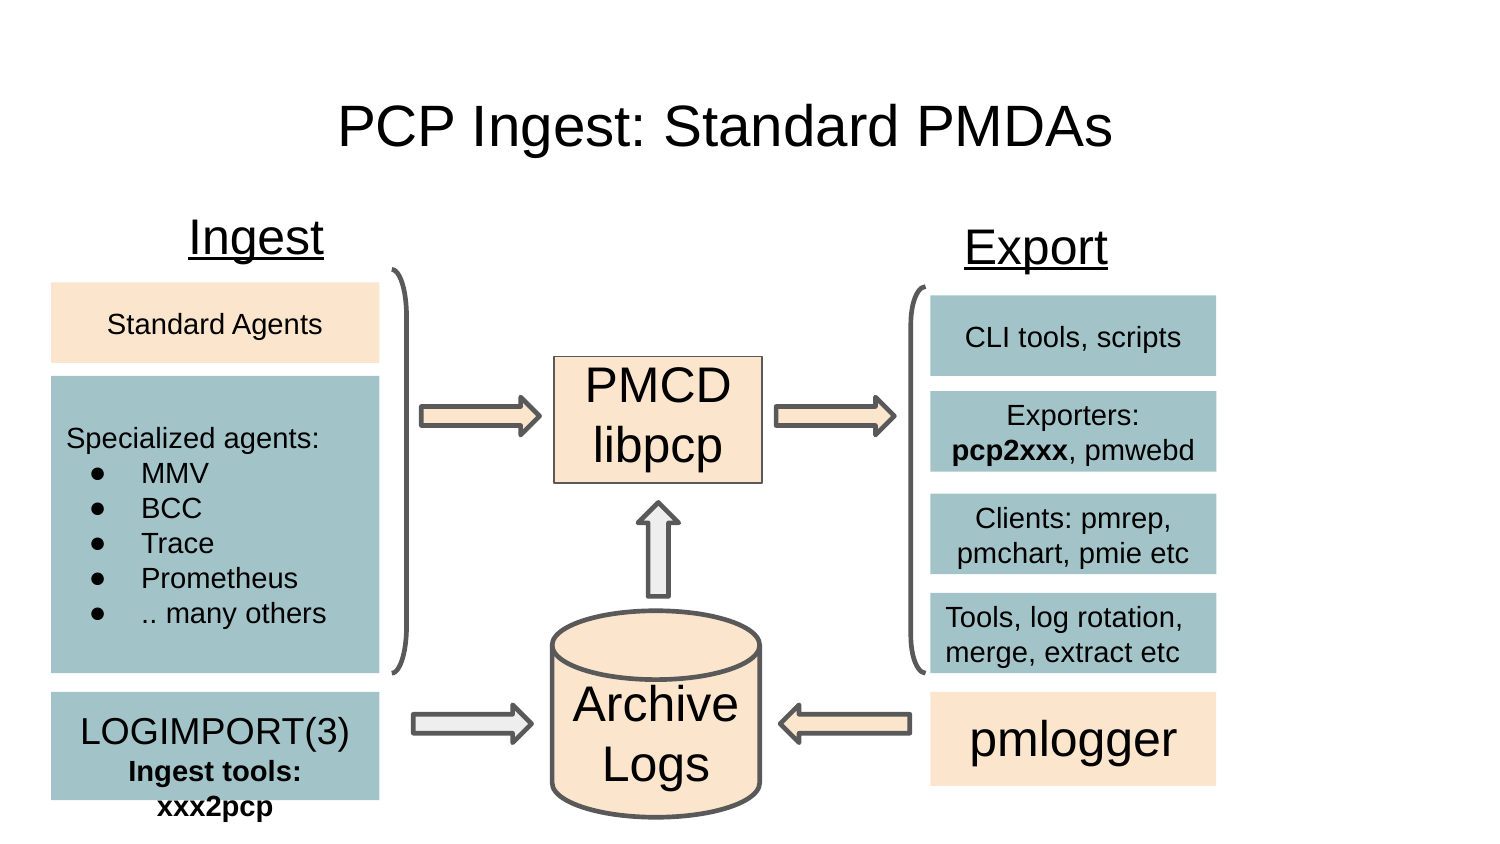

# PCP Ingest: Standard PMDAs
Ingest
Export
Standard Agents
CLI tools, scripts
PMCD libpcp
Specialized agents:
MMV
BCC
Trace
Prometheus
.. many others
Exporters:
pcp2xxx, pmwebd
Clients: pmrep,
pmchart, pmie etc
Tools, log rotation, merge, extract etc
Archive Logs
LOGIMPORT(3)
Ingest tools: xxx2pcp
pmlogger